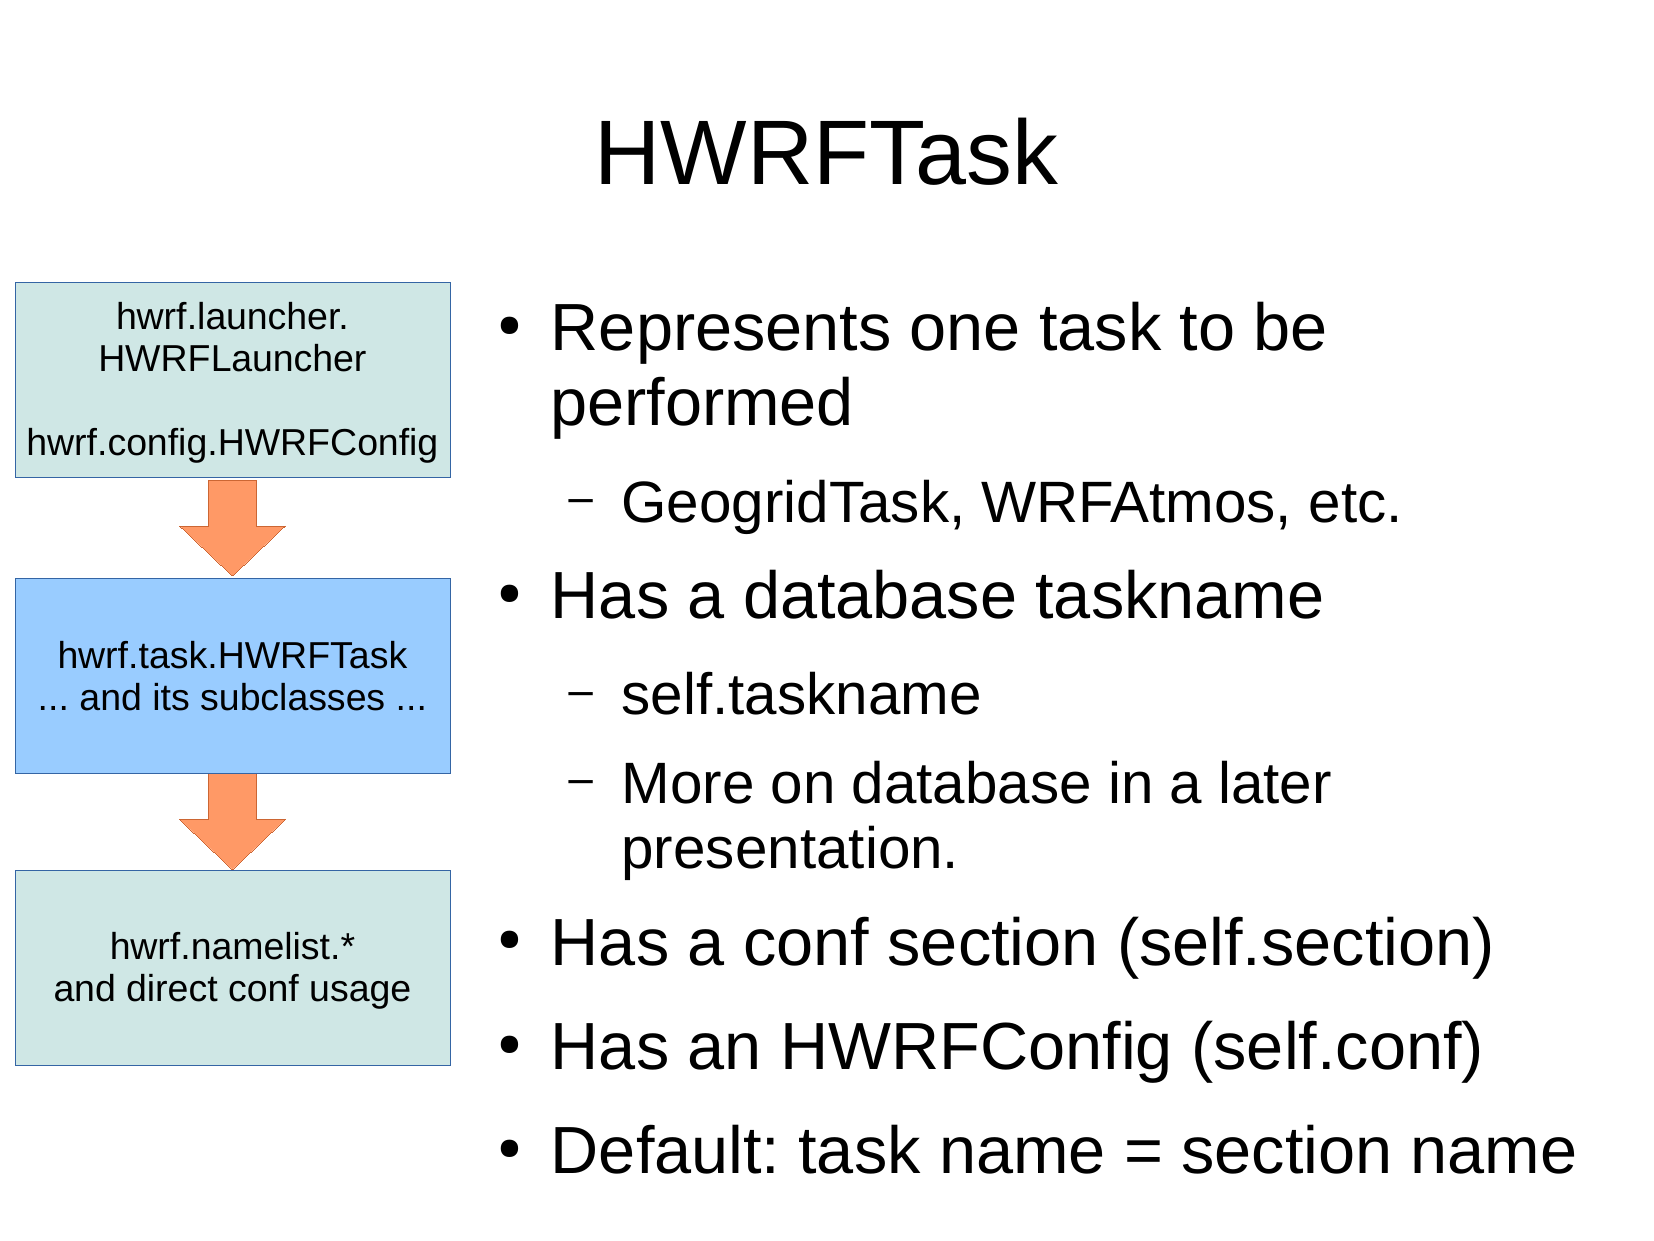

# HWRFTask
hwrf.launcher.
HWRFLauncher
hwrf.config.HWRFConfig
Represents one task to be performed
GeogridTask, WRFAtmos, etc.
Has a database taskname
self.taskname
More on database in a later presentation.
Has a conf section (self.section)
Has an HWRFConfig (self.conf)
Default: task name = section name
hwrf.task.HWRFTask
... and its subclasses ...
hwrf.namelist.*
and direct conf usage